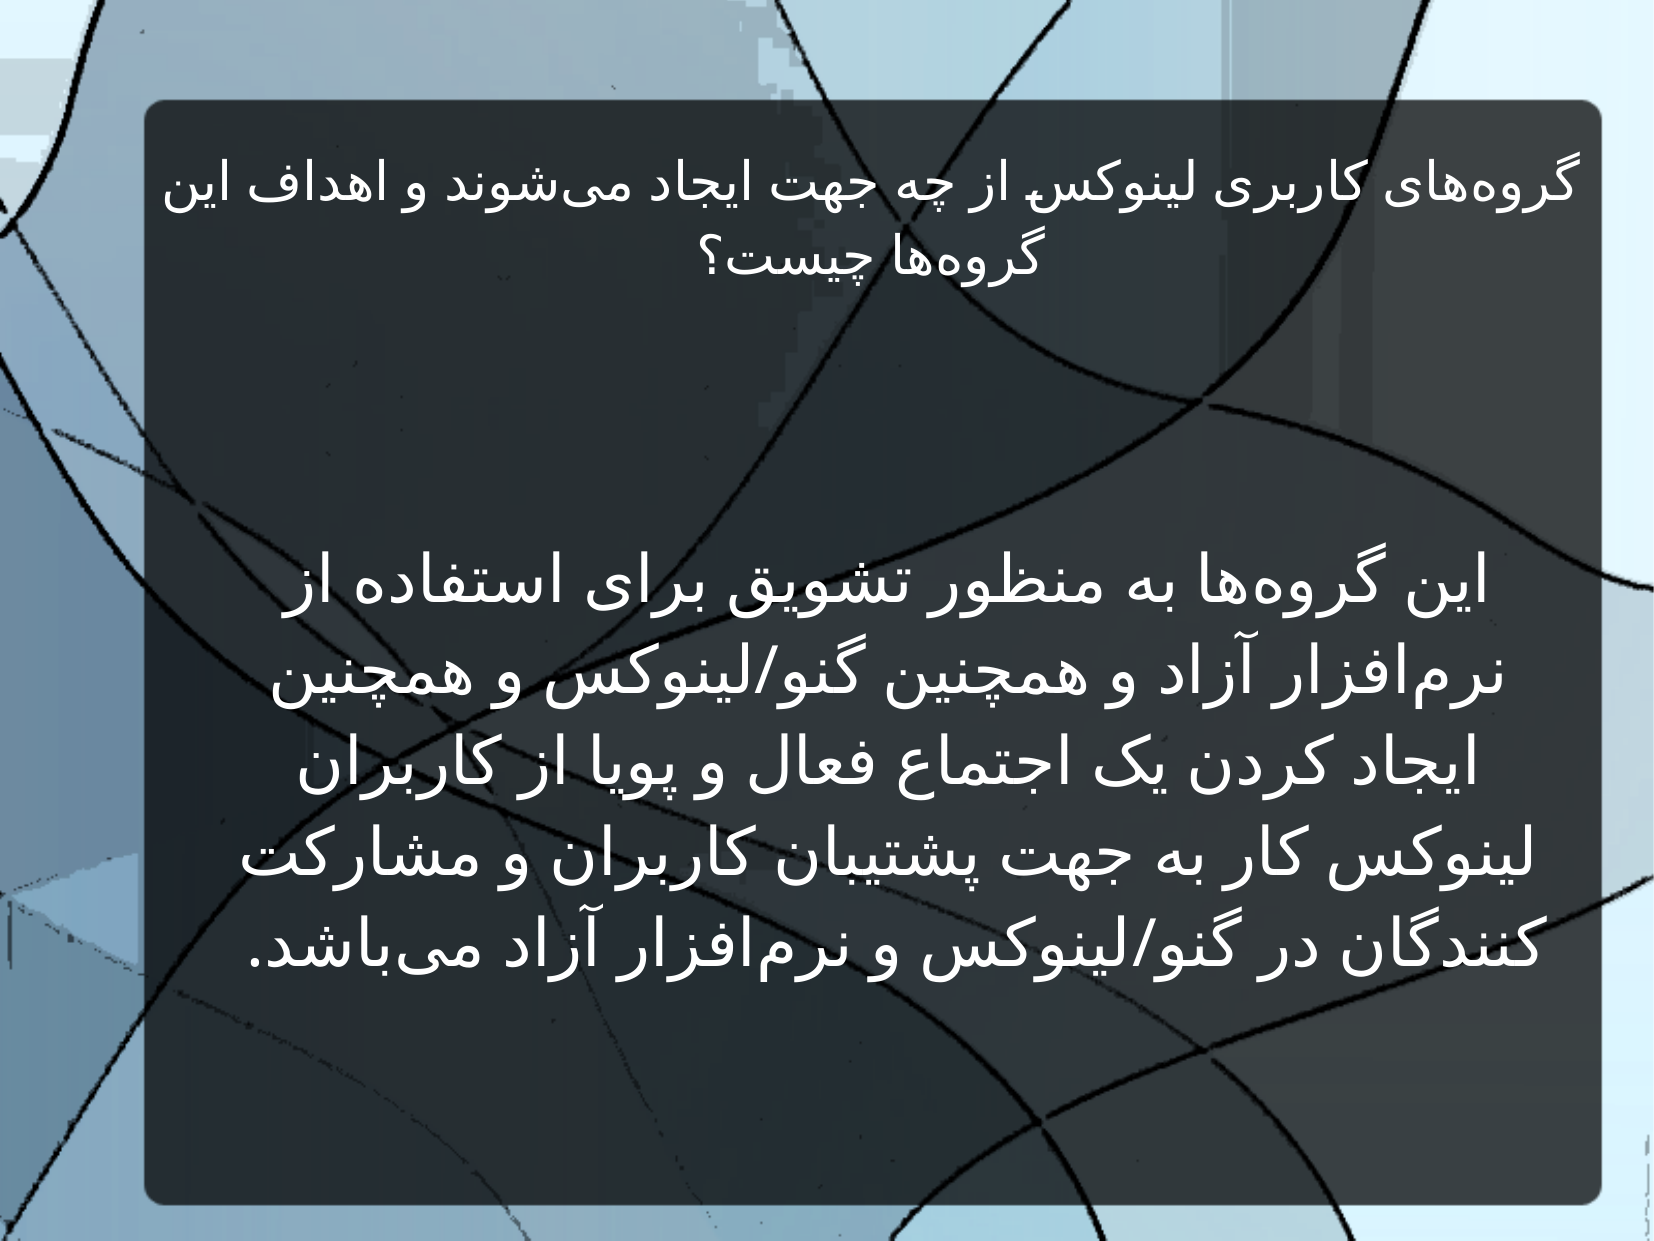

# گروه‌های کاربری لینوکس از چه جهت ایجاد می‌شوند و اهداف این گروه‌ها چیست؟
این گروه‌ها به منظور تشویق برای استفاده از نرم‌افزار آزاد و همچنین گنو/لینوکس و همچنین ایجاد کردن یک اجتماع فعال و پویا از کاربران لینوکس کار به جهت پشتیبان کاربران و مشارکت کنندگان در گنو/لینوکس و نرم‌افزار آزاد می‌باشد.